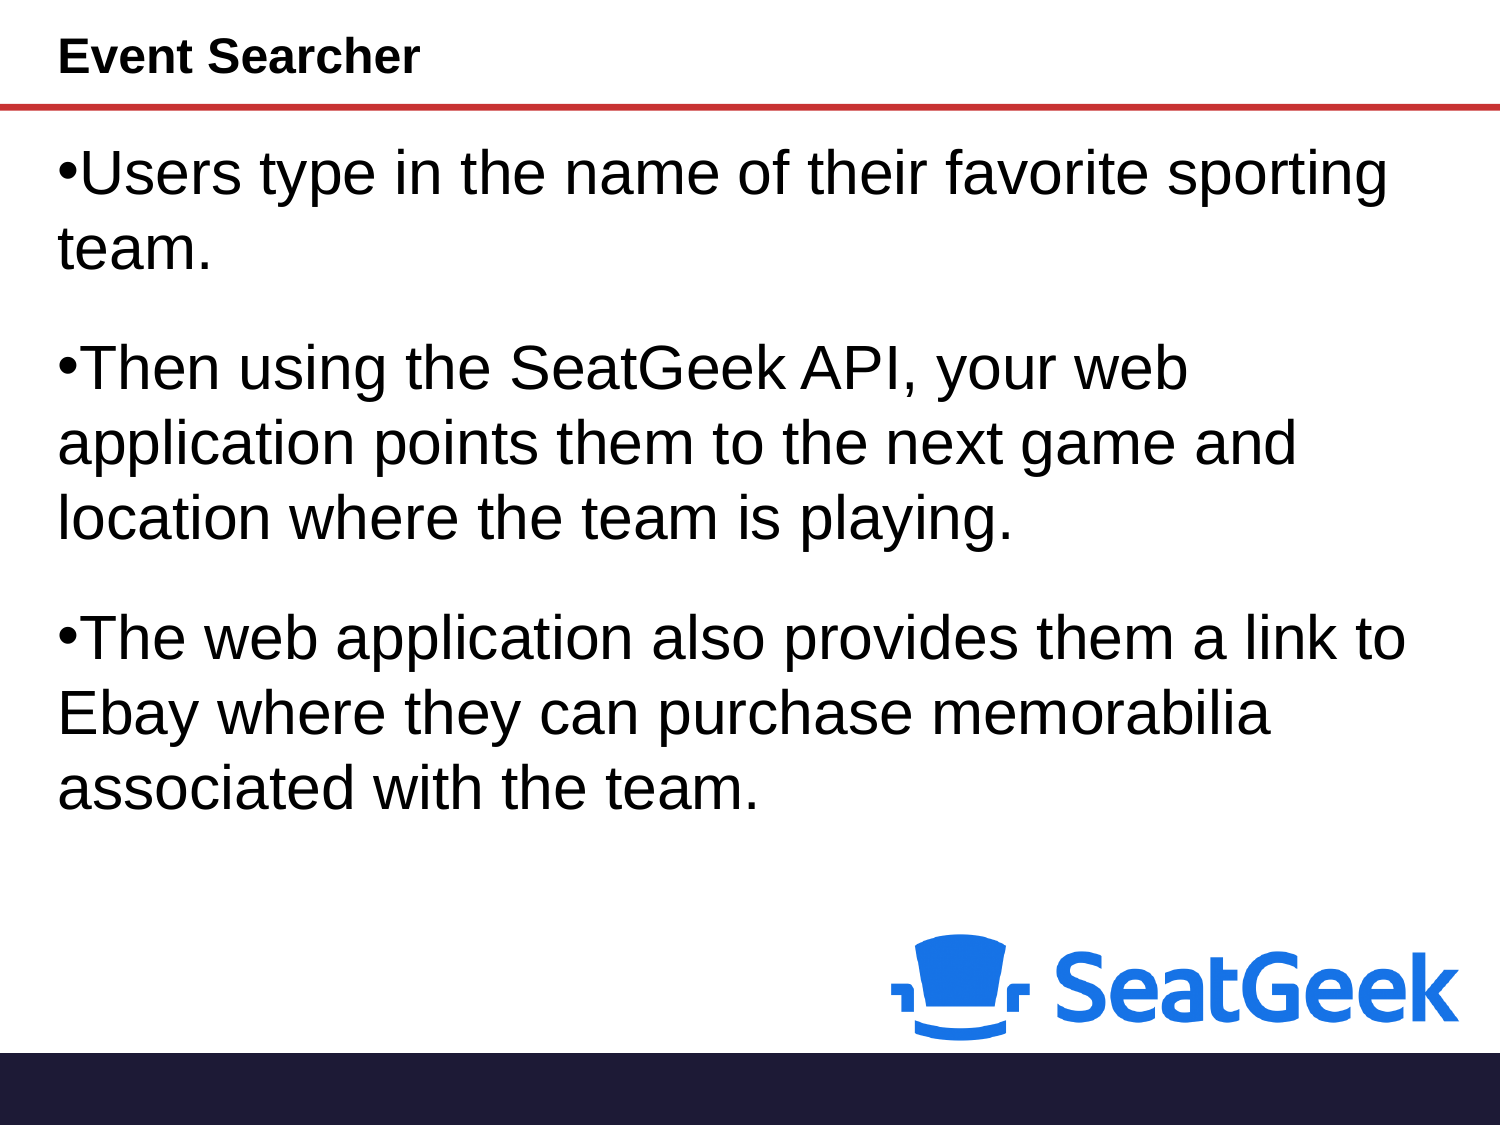

Event Searcher
Users type in the name of their favorite sporting team.
Then using the SeatGeek API, your web application points them to the next game and location where the team is playing.
The web application also provides them a link to Ebay where they can purchase memorabilia associated with the team.